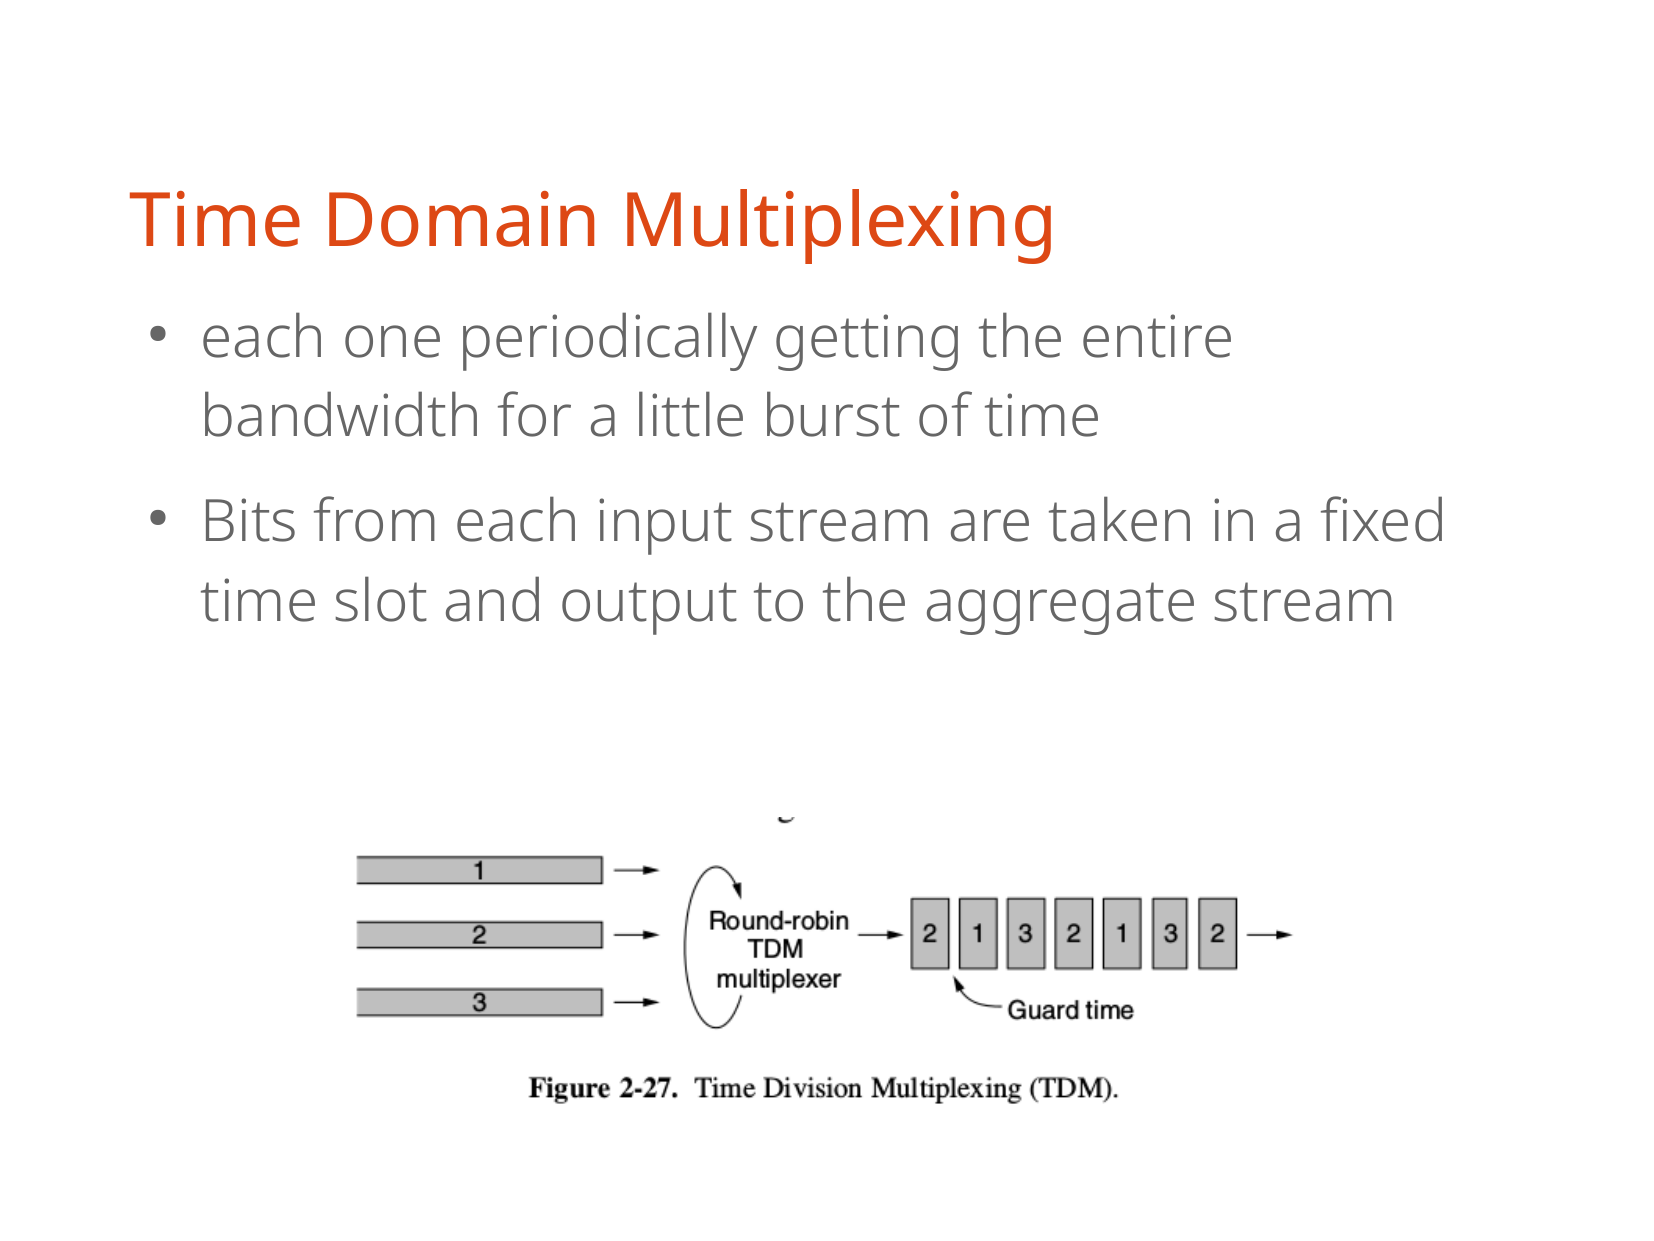

# Time Domain Multiplexing
each one periodically getting the entire bandwidth for a little burst of time
Bits from each input stream are taken in a fixed time slot and output to the aggregate stream